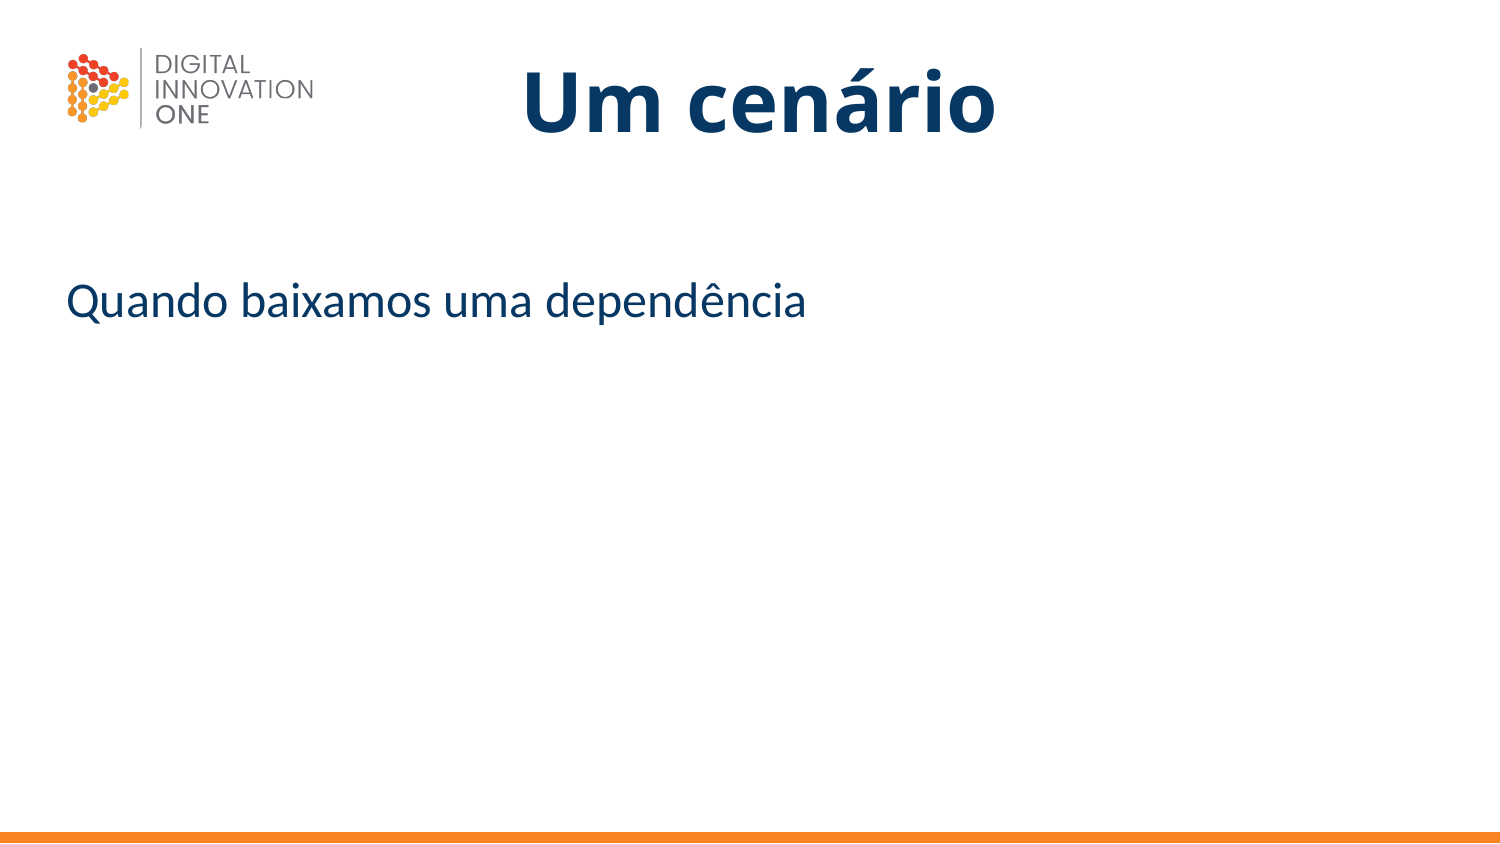

# Um cenário
Quando baixamos uma dependência